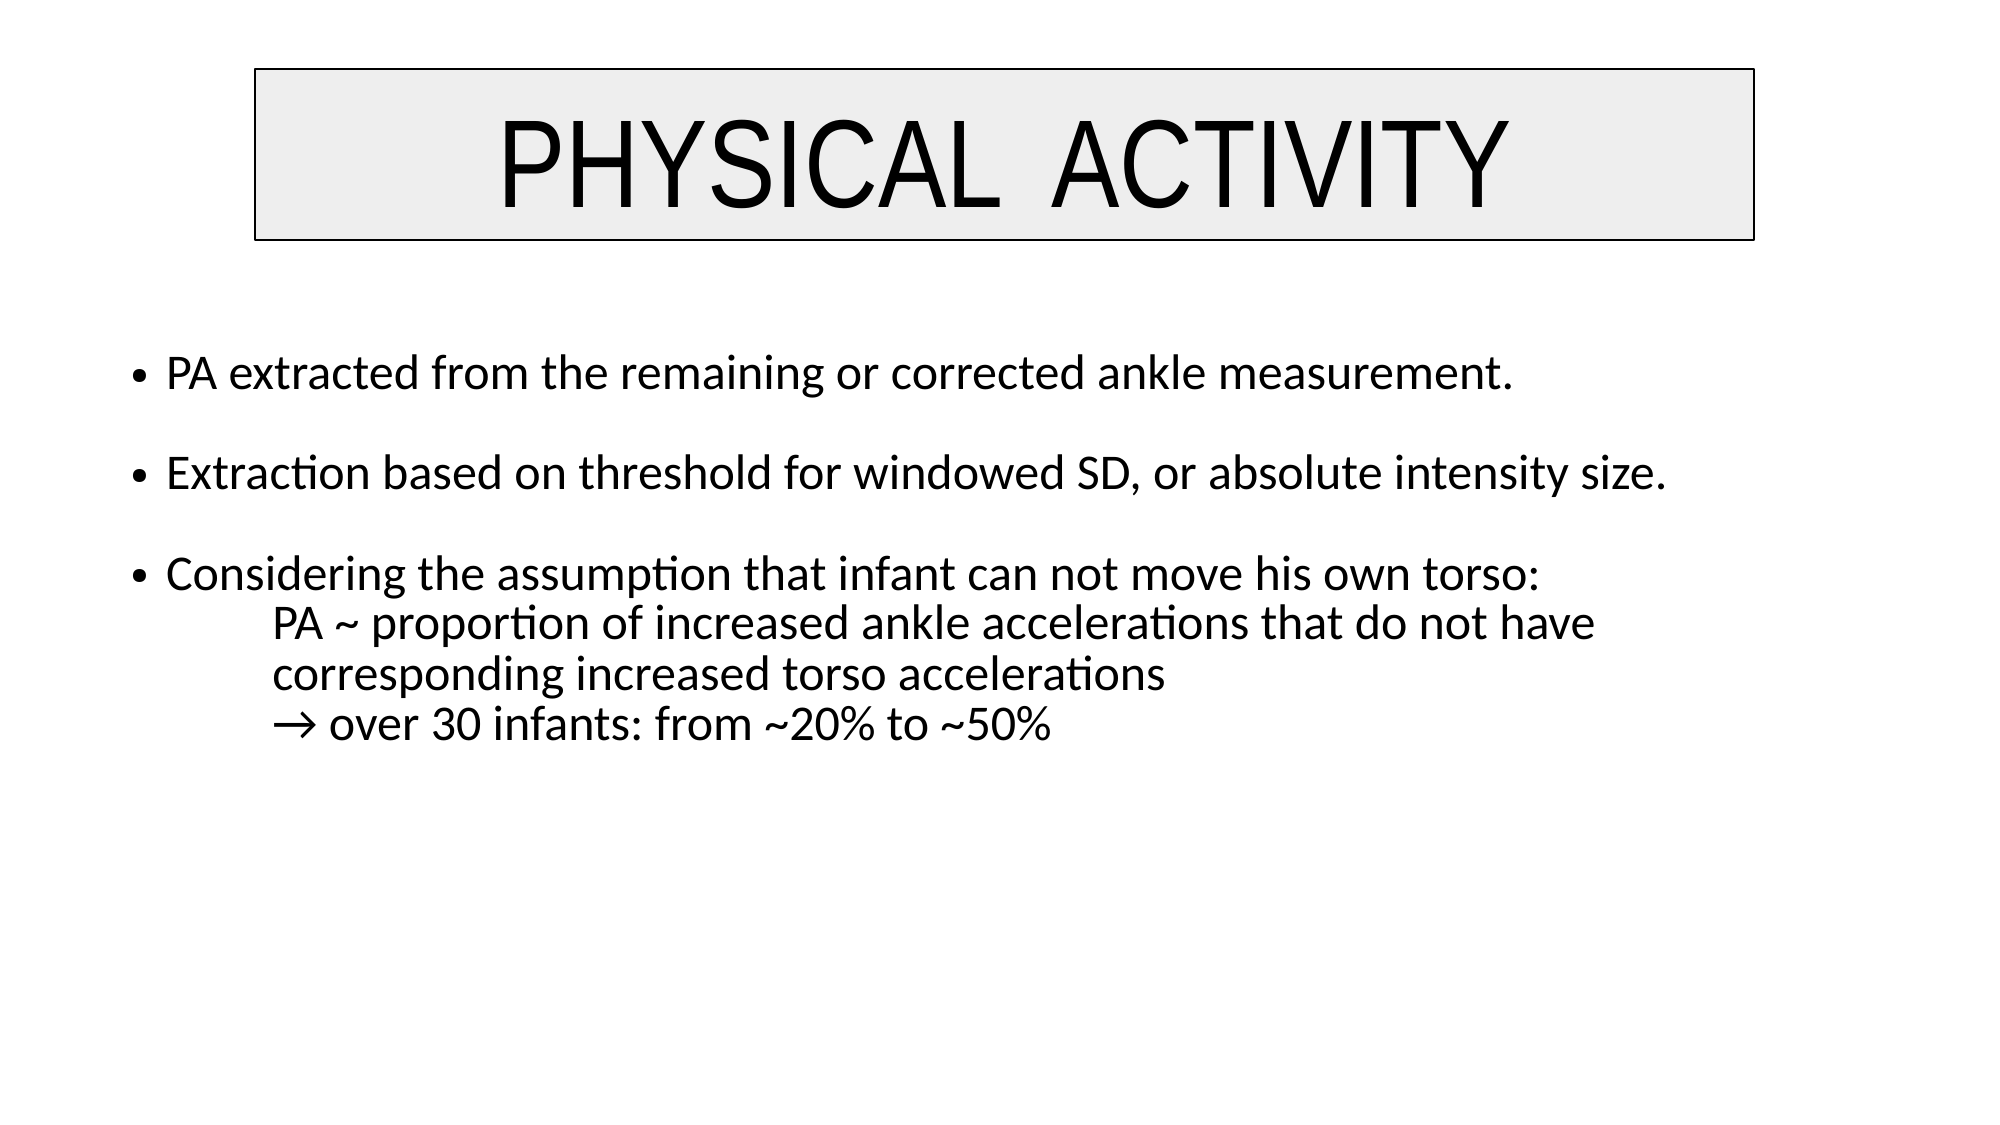

PHYSICAL ACTIVITY
PA extracted from the remaining or corrected ankle measurement.
Extraction based on threshold for windowed SD, or absolute intensity size.
Considering the assumption that infant can not move his own torso:
PA ~ proportion of increased ankle accelerations that do not have corresponding increased torso accelerations
→ over 30 infants: from ~20% to ~50%